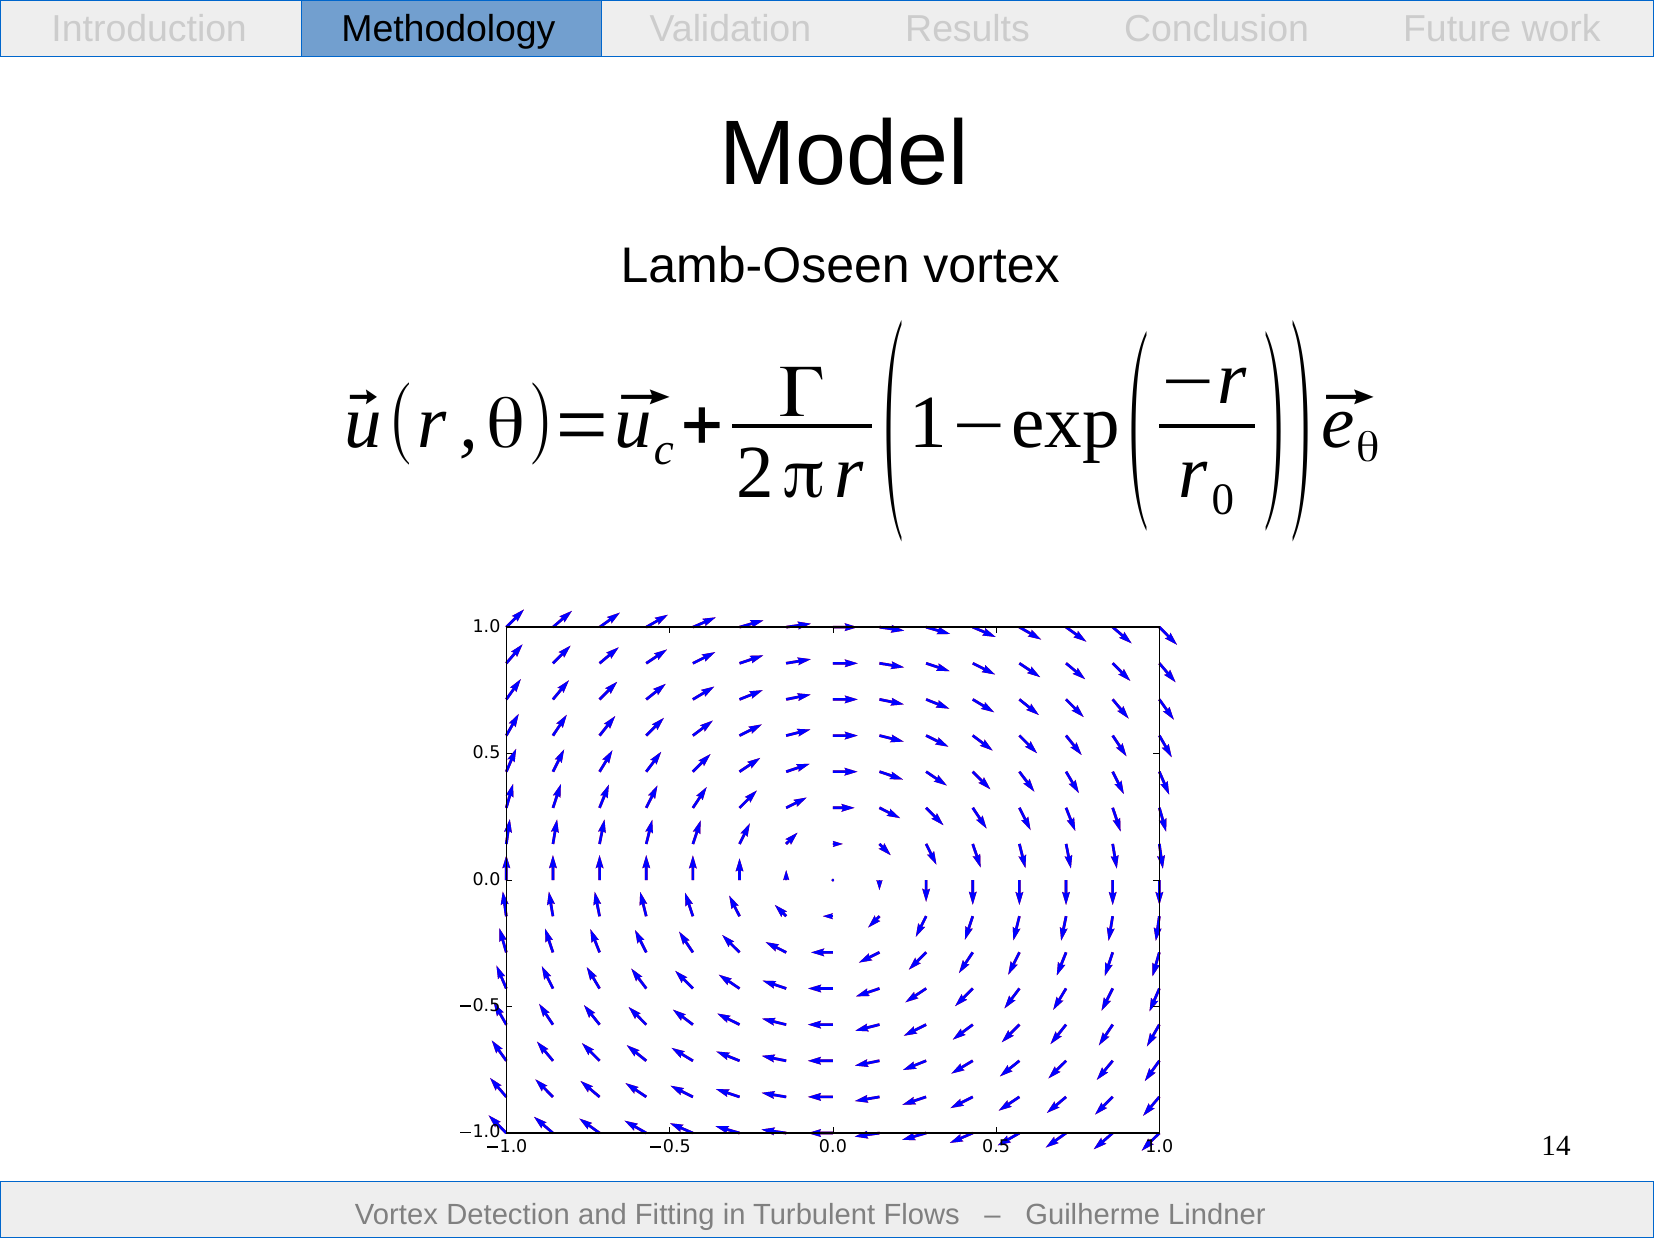

Introduction Methodology Validation Results Conclusion Future work
# Model
Lamb-Oseen vortex
14
Vortex Detection and Fitting in Turbulent Flows – Guilherme Lindner